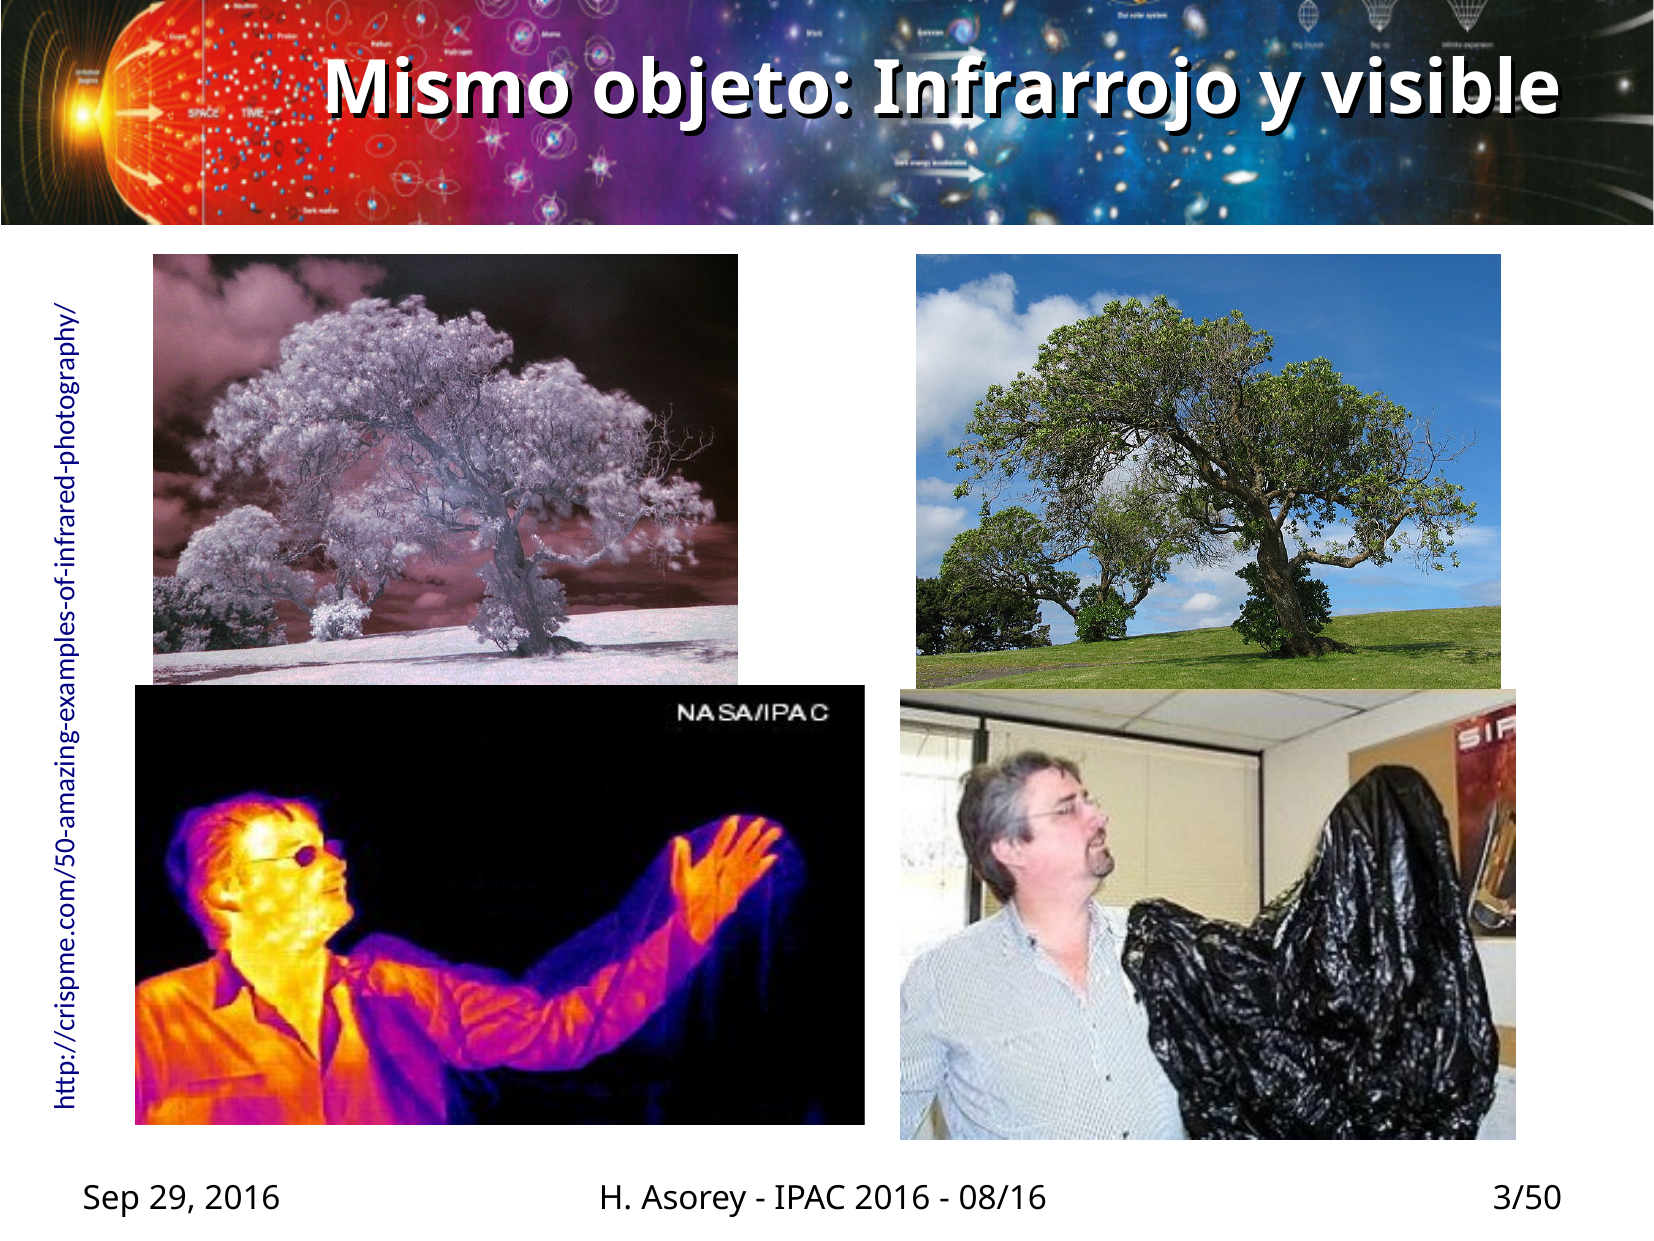

# Mismo objeto: Infrarrojo y visible
http://crispme.com/50-amazing-examples-of-infrared-photography/
Sep 29, 2016
H. Asorey - IPAC 2016 - 08/16
3